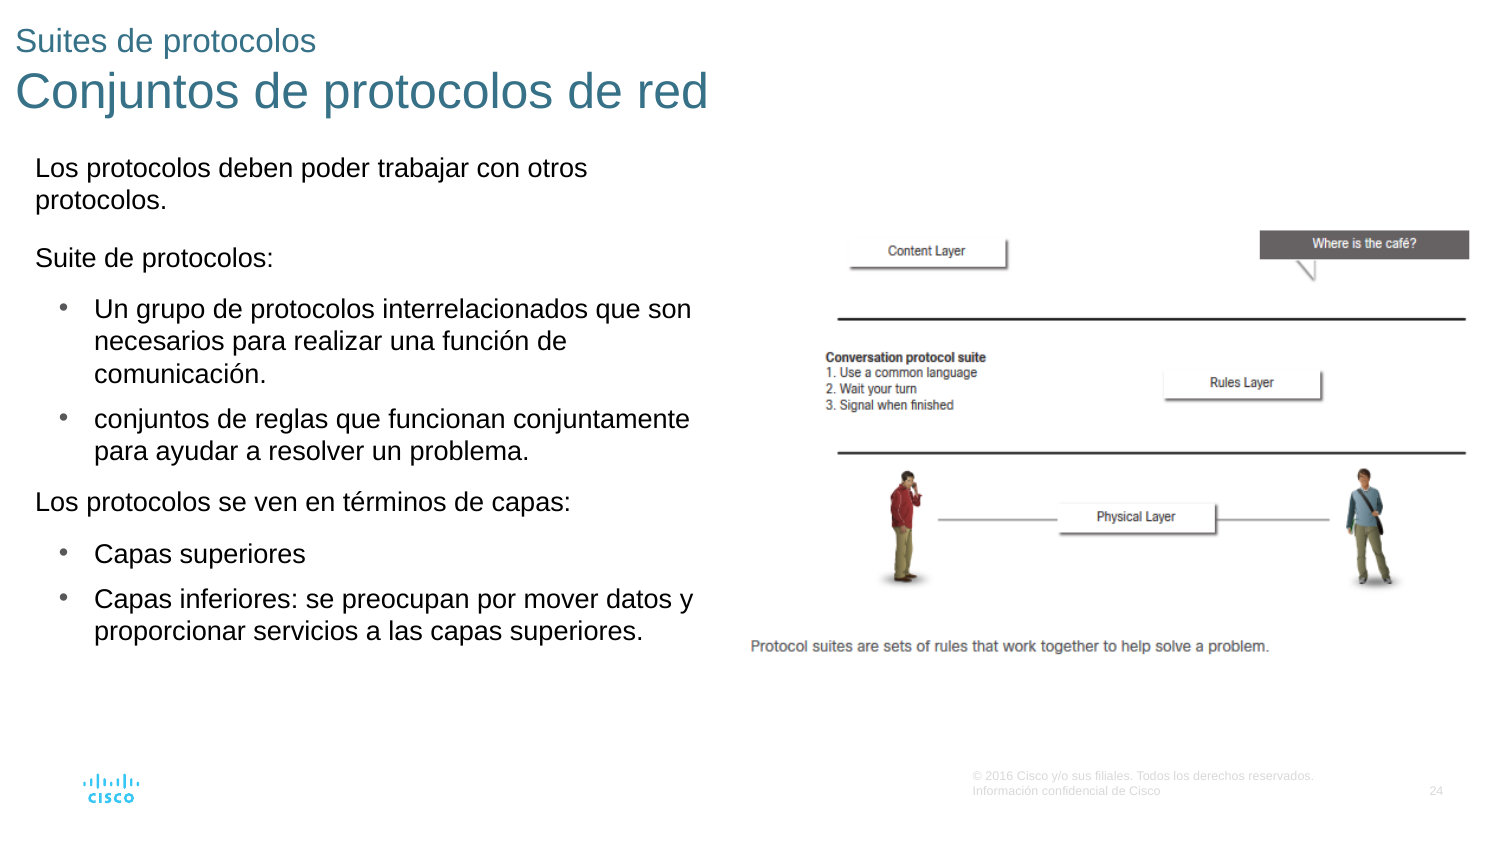

# Suites de protocolos Conjuntos de protocolos de red
Los protocolos deben poder trabajar con otros protocolos.
Suite de protocolos:
Un grupo de protocolos interrelacionados que son necesarios para realizar una función de comunicación.
conjuntos de reglas que funcionan conjuntamente para ayudar a resolver un problema.
Los protocolos se ven en términos de capas:
Capas superiores
Capas inferiores: se preocupan por mover datos y proporcionar servicios a las capas superiores.